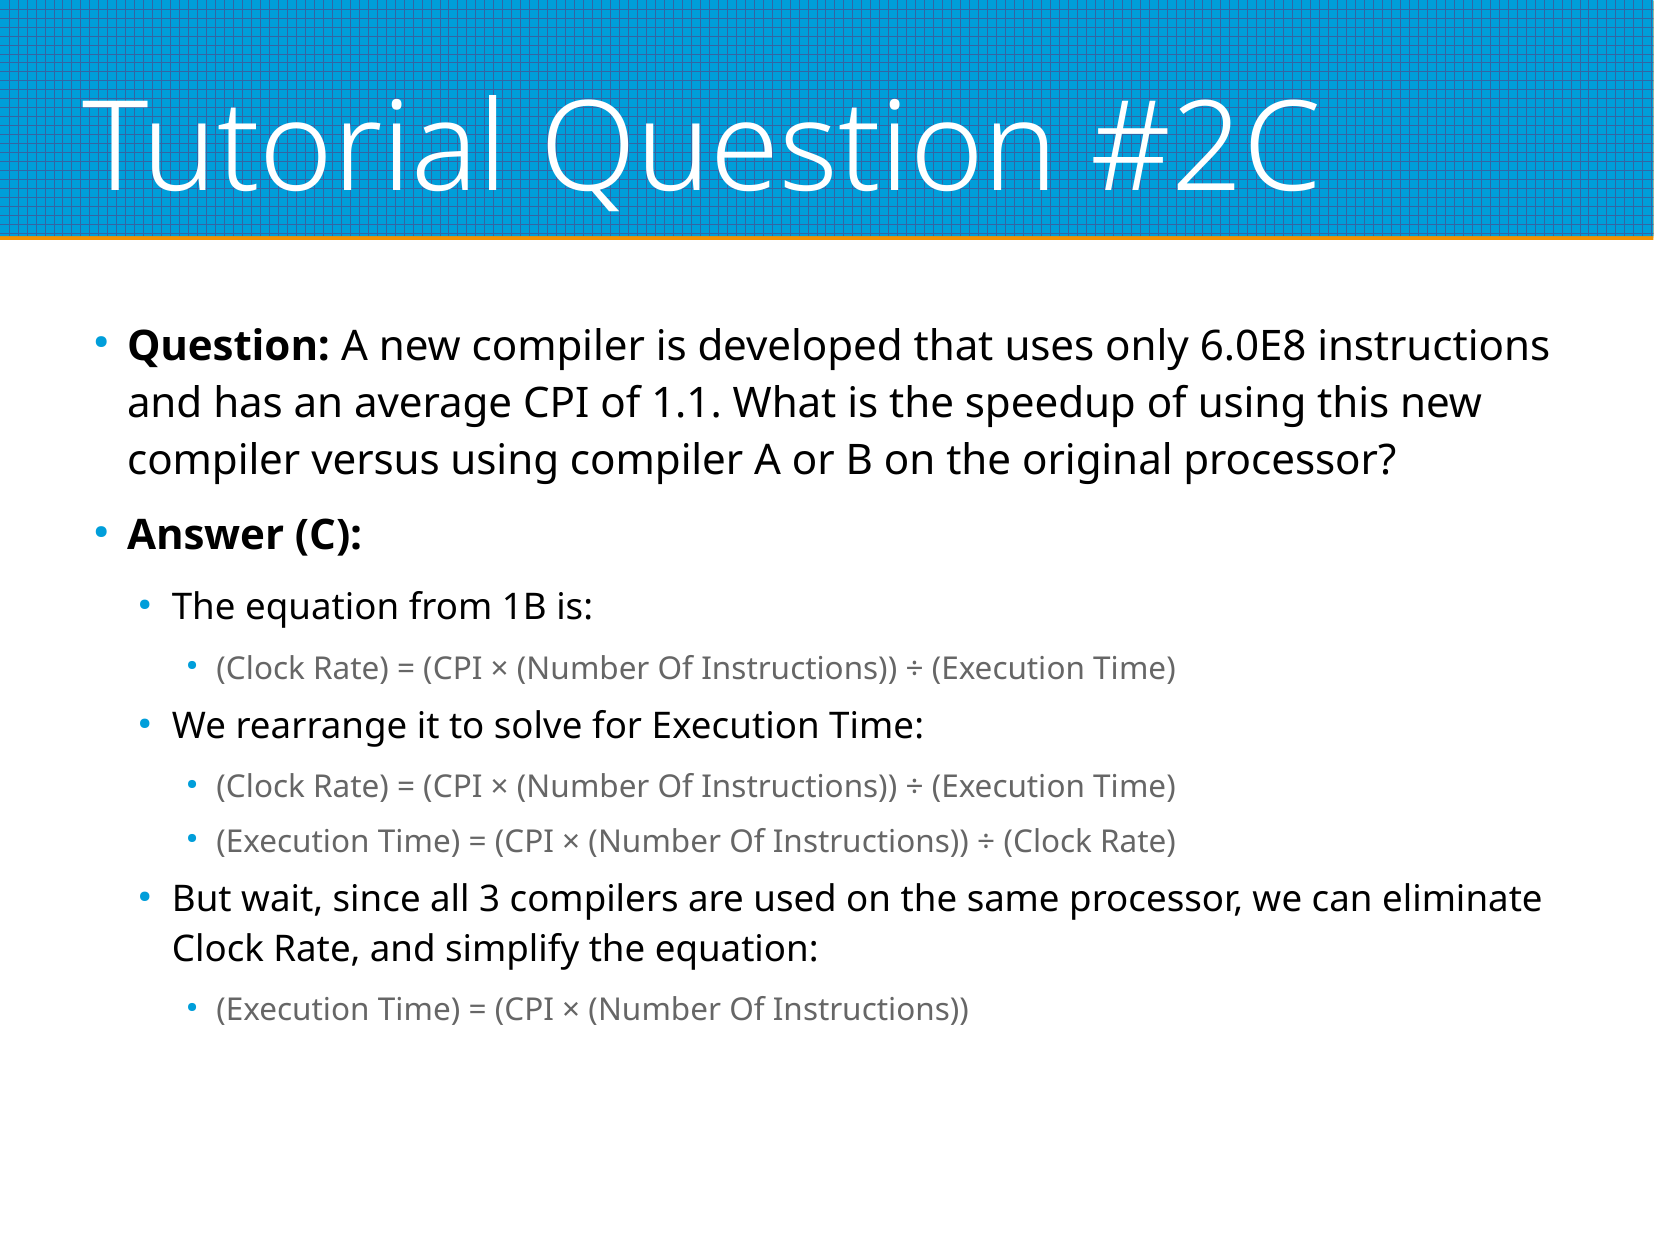

# Tutorial Question #2C
Question: A new compiler is developed that uses only 6.0E8 instructions and has an average CPI of 1.1. What is the speedup of using this new compiler versus using compiler A or B on the original processor?
Answer (C):
The equation from 1B is:
(Clock Rate) = (CPI × (Number Of Instructions)) ÷ (Execution Time)
We rearrange it to solve for Execution Time:
(Clock Rate) = (CPI × (Number Of Instructions)) ÷ (Execution Time)
(Execution Time) = (CPI × (Number Of Instructions)) ÷ (Clock Rate)
But wait, since all 3 compilers are used on the same processor, we can eliminate Clock Rate, and simplify the equation:
(Execution Time) = (CPI × (Number Of Instructions))